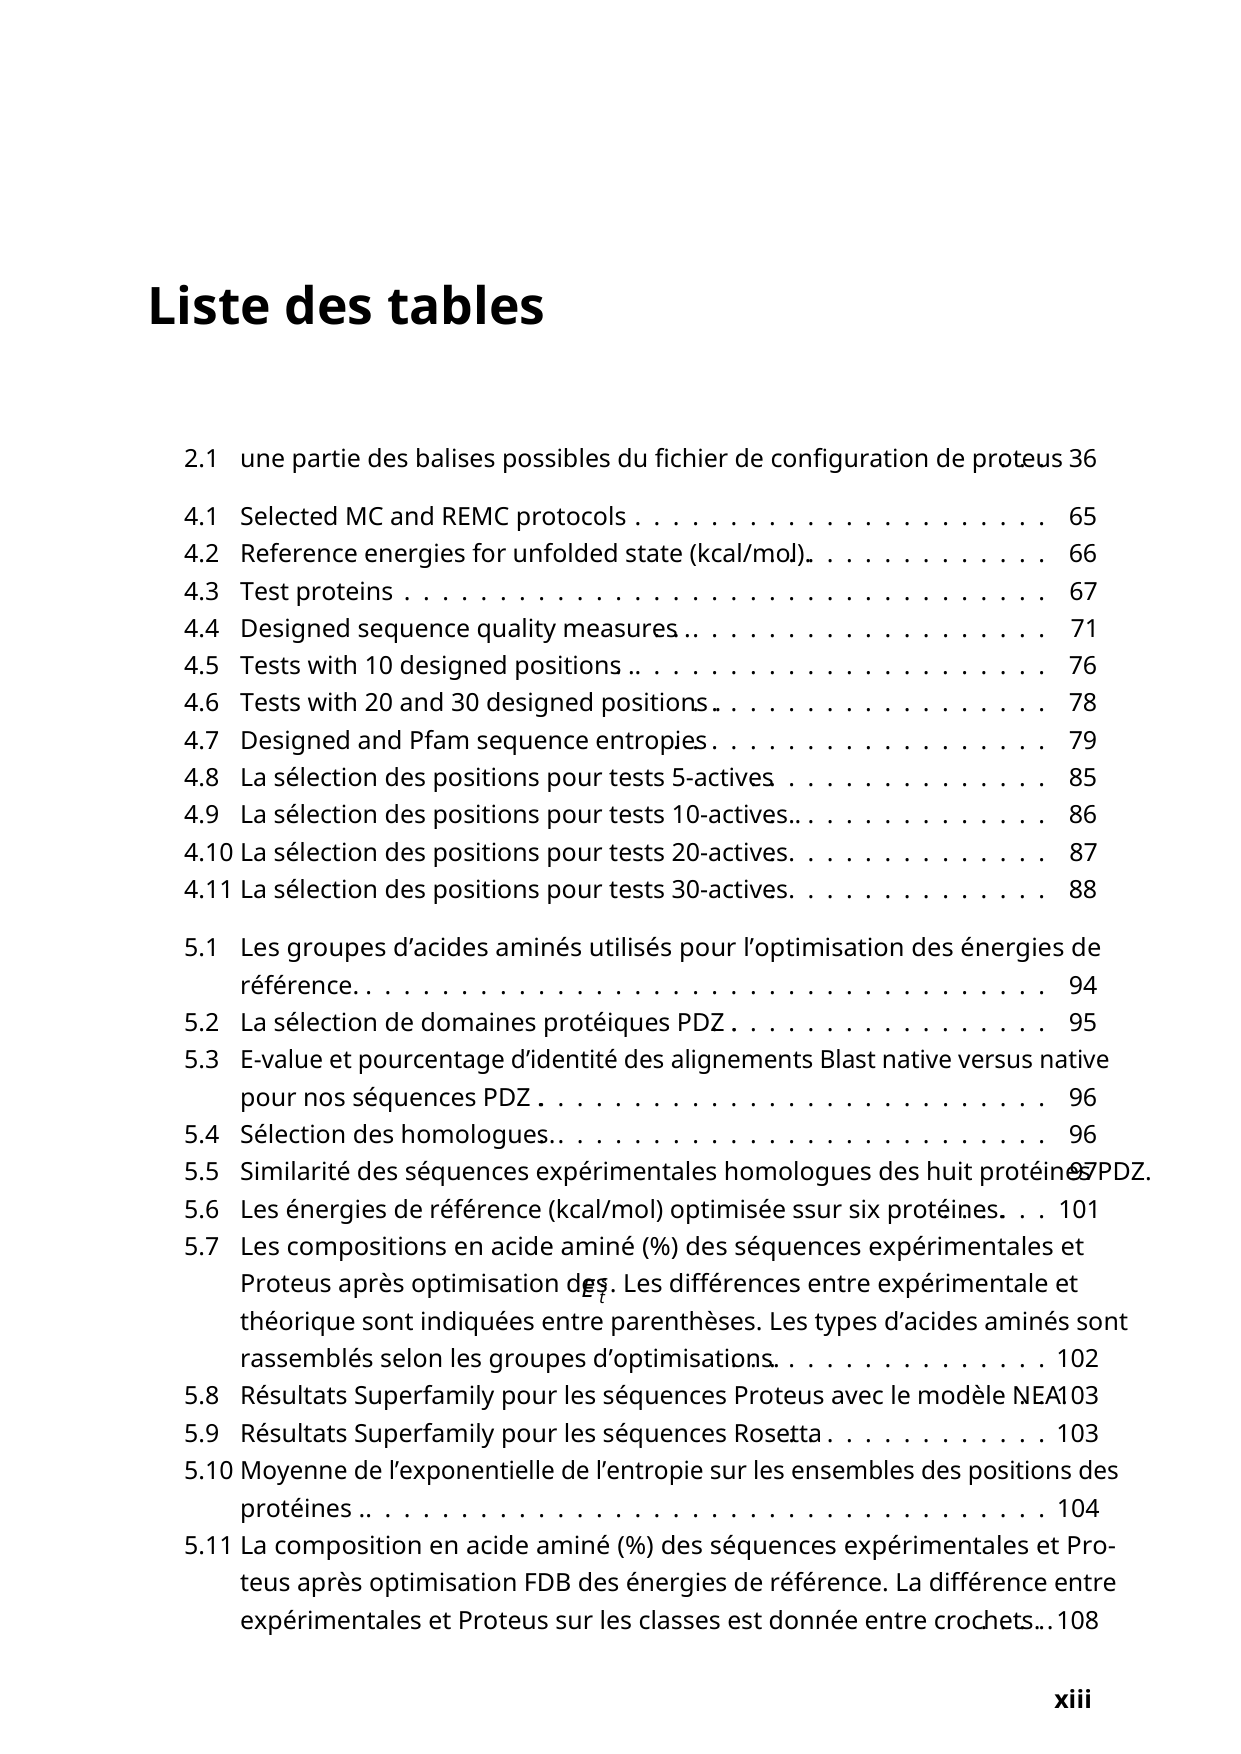

Liste des tables
2.1
une partie des balises possibles du fichier de configuration de proteus
.
.
.
36
4.1
Selected MC and REMC protocols
.
.
.
.
.
.
.
.
.
.
.
.
.
.
.
.
.
.
.
.
.
.
65
4.2
Reference energies for unfolded state (kcal/mol).
.
.
.
.
.
.
.
.
.
.
.
.
.
.
.
66
4.3
Test proteins
.
.
.
.
.
.
.
.
.
.
.
.
.
.
.
.
.
.
.
.
.
.
.
.
.
.
.
.
.
.
.
.
.
.
67
4.4
Designed sequence quality measures .
.
.
.
.
.
.
.
.
.
.
.
.
.
.
.
.
.
.
.
.
.
71
4.5
Tests with 10 designed positions .
.
.
.
.
.
.
.
.
.
.
.
.
.
.
.
.
.
.
.
.
.
.
.
76
4.6
Tests with 20 and 30 designed positions .
.
.
.
.
.
.
.
.
.
.
.
.
.
.
.
.
.
.
.
78
4.7
Designed and Pfam sequence entropies
.
.
.
.
.
.
.
.
.
.
.
.
.
.
.
.
.
.
.
.
79
4.8
La sélection des positions pour tests 5-actives
.
.
.
.
.
.
.
.
.
.
.
.
.
.
.
.
85
4.9
La sélection des positions pour tests 10-actives .
.
.
.
.
.
.
.
.
.
.
.
.
.
.
.
86
4.10 La sélection des positions pour tests 20-actives
.
.
.
.
.
.
.
.
.
.
.
.
.
.
.
87
4.11 La sélection des positions pour tests 30-actives
.
.
.
.
.
.
.
.
.
.
.
.
.
.
.
88
5.1
Les groupes d’acides aminés utilisés pour l’optimisation des énergies de
référence.
.
.
.
.
.
.
.
.
.
.
.
.
.
.
.
.
.
.
.
.
.
.
.
.
.
.
.
.
.
.
.
.
.
.
.
.
94
5.2
La sélection de domaines protéiques PDZ .
.
.
.
.
.
.
.
.
.
.
.
.
.
.
.
.
.
.
95
5.3
E-value et pourcentage d’identité des alignements Blast native versus native
pour nos séquences PDZ .
.
.
.
.
.
.
.
.
.
.
.
.
.
.
.
.
.
.
.
.
.
.
.
.
.
.
.
96
5.4
Sélection des homologues.
.
.
.
.
.
.
.
.
.
.
.
.
.
.
.
.
.
.
.
.
.
.
.
.
.
.
.
96
5.5
Similarité des séquences expérimentales homologues des huit protéines PDZ.
97
5.6
Les énergies de référence (kcal/mol) optimisée ssur six protéines.
.
.
.
.
.
.
101
5.7
Les compositions en acide aminé (%) des séquences expérimentales et
Proteus après optimisation des
. Les différences entre expérimentale et
s
E
t
théorique sont indiquées entre parenthèses. Les types d’acides aminés sont
rassemblés selon les groupes d’optimisations.
.
.
.
.
.
.
.
.
.
.
.
.
.
.
.
.
.
102
5.8
Résultats Superfamily pour les séquences Proteus avec le modèle NEA.
.
.
103
5.9
Résultats Superfamily pour les séquences Rosetta
.
.
.
.
.
.
.
.
.
.
.
.
.
.
103
5.10
Moyenne de l’exponentielle de l’entropie sur les ensembles des positions des
protéines .
.
.
.
.
.
.
.
.
.
.
.
.
.
.
.
.
.
.
.
.
.
.
.
.
.
.
.
.
.
.
.
.
.
.
.
.
104
5.11
La composition en acide aminé (%) des séquences expérimentales et Pro-
teus après optimisation FDB des énergies de référence. La différence entre
expérimentales et Proteus sur les classes est donnée entre crochets. .
.
.
.
.
108
xiii